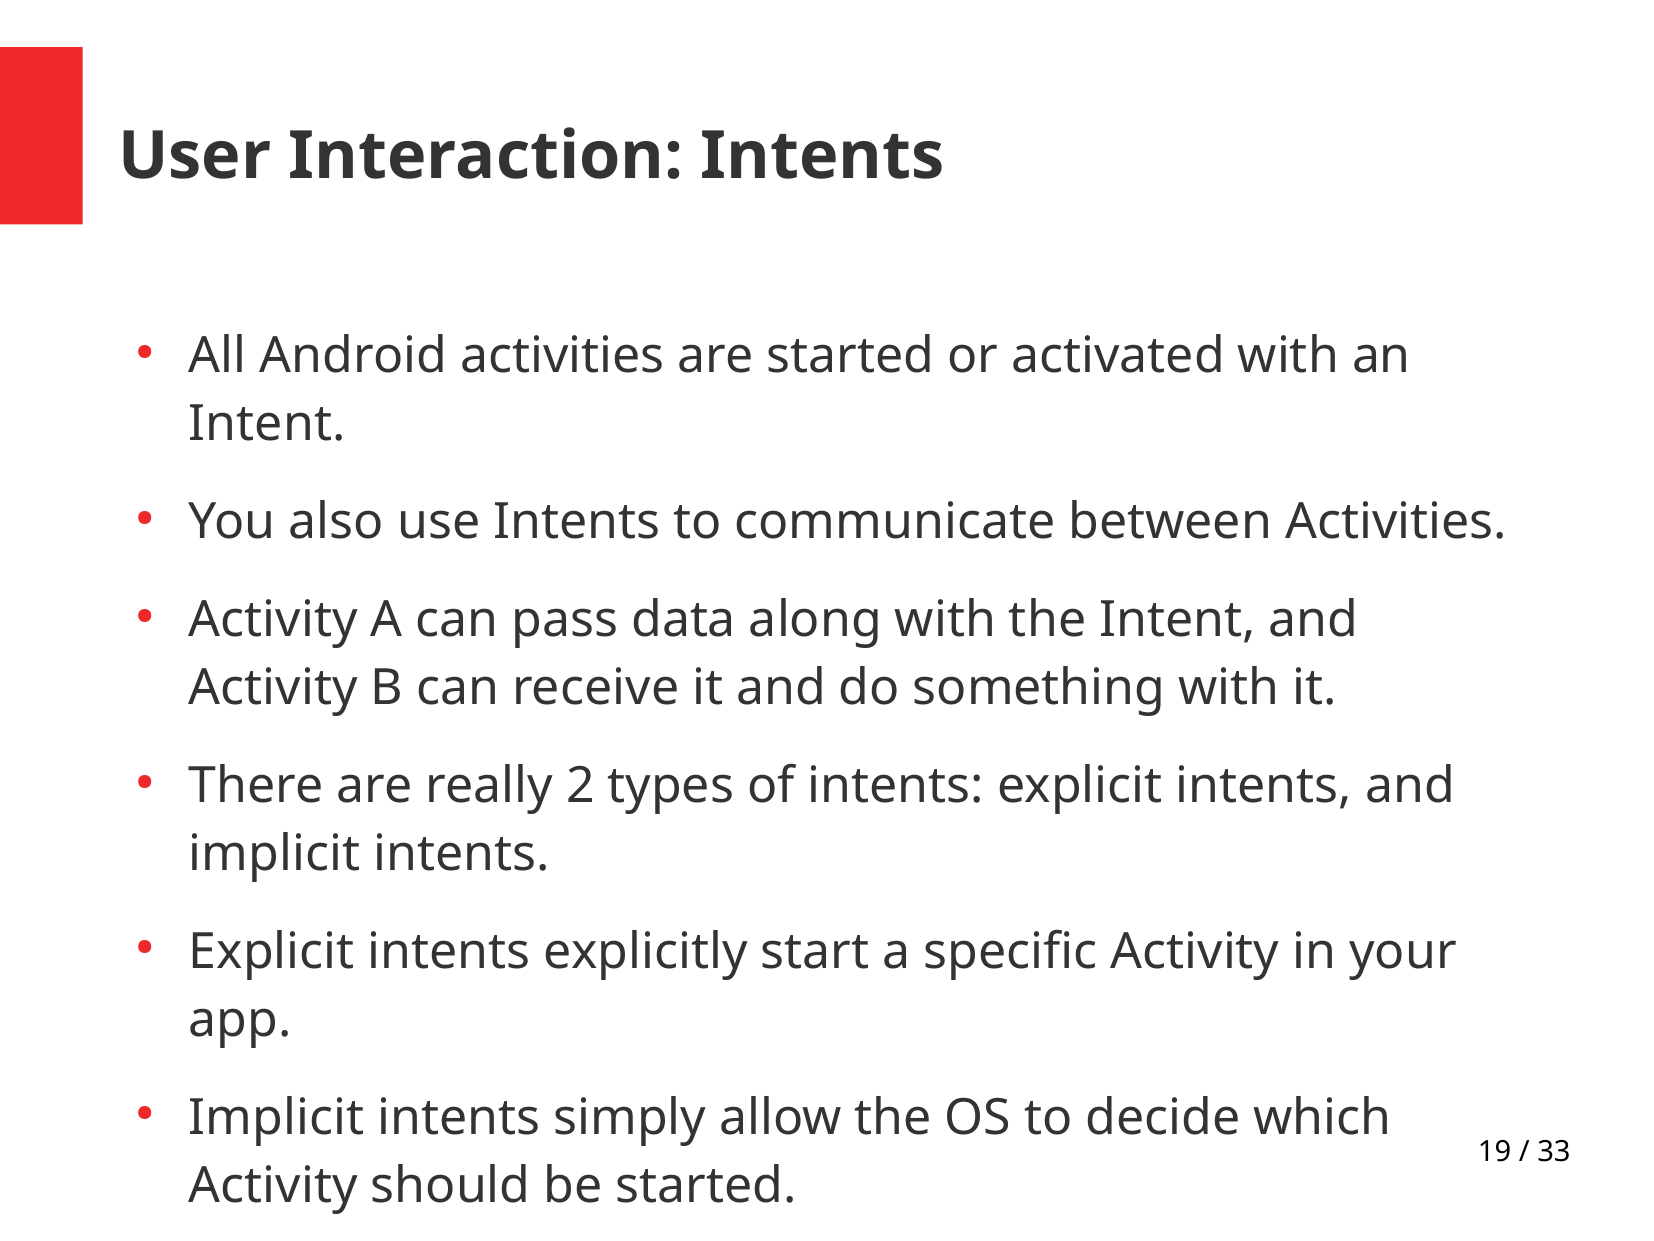

# User Interaction: Intents
All Android activities are started or activated with an Intent.
You also use Intents to communicate between Activities.
Activity A can pass data along with the Intent, and Activity B can receive it and do something with it.
There are really 2 types of intents: explicit intents, and implicit intents.
Explicit intents explicitly start a specific Activity in your app.
Implicit intents simply allow the OS to decide which Activity should be started.
For instance, you may want to pass a URL to Maps using an implicit intent, or start the camera app to take a picture.
19